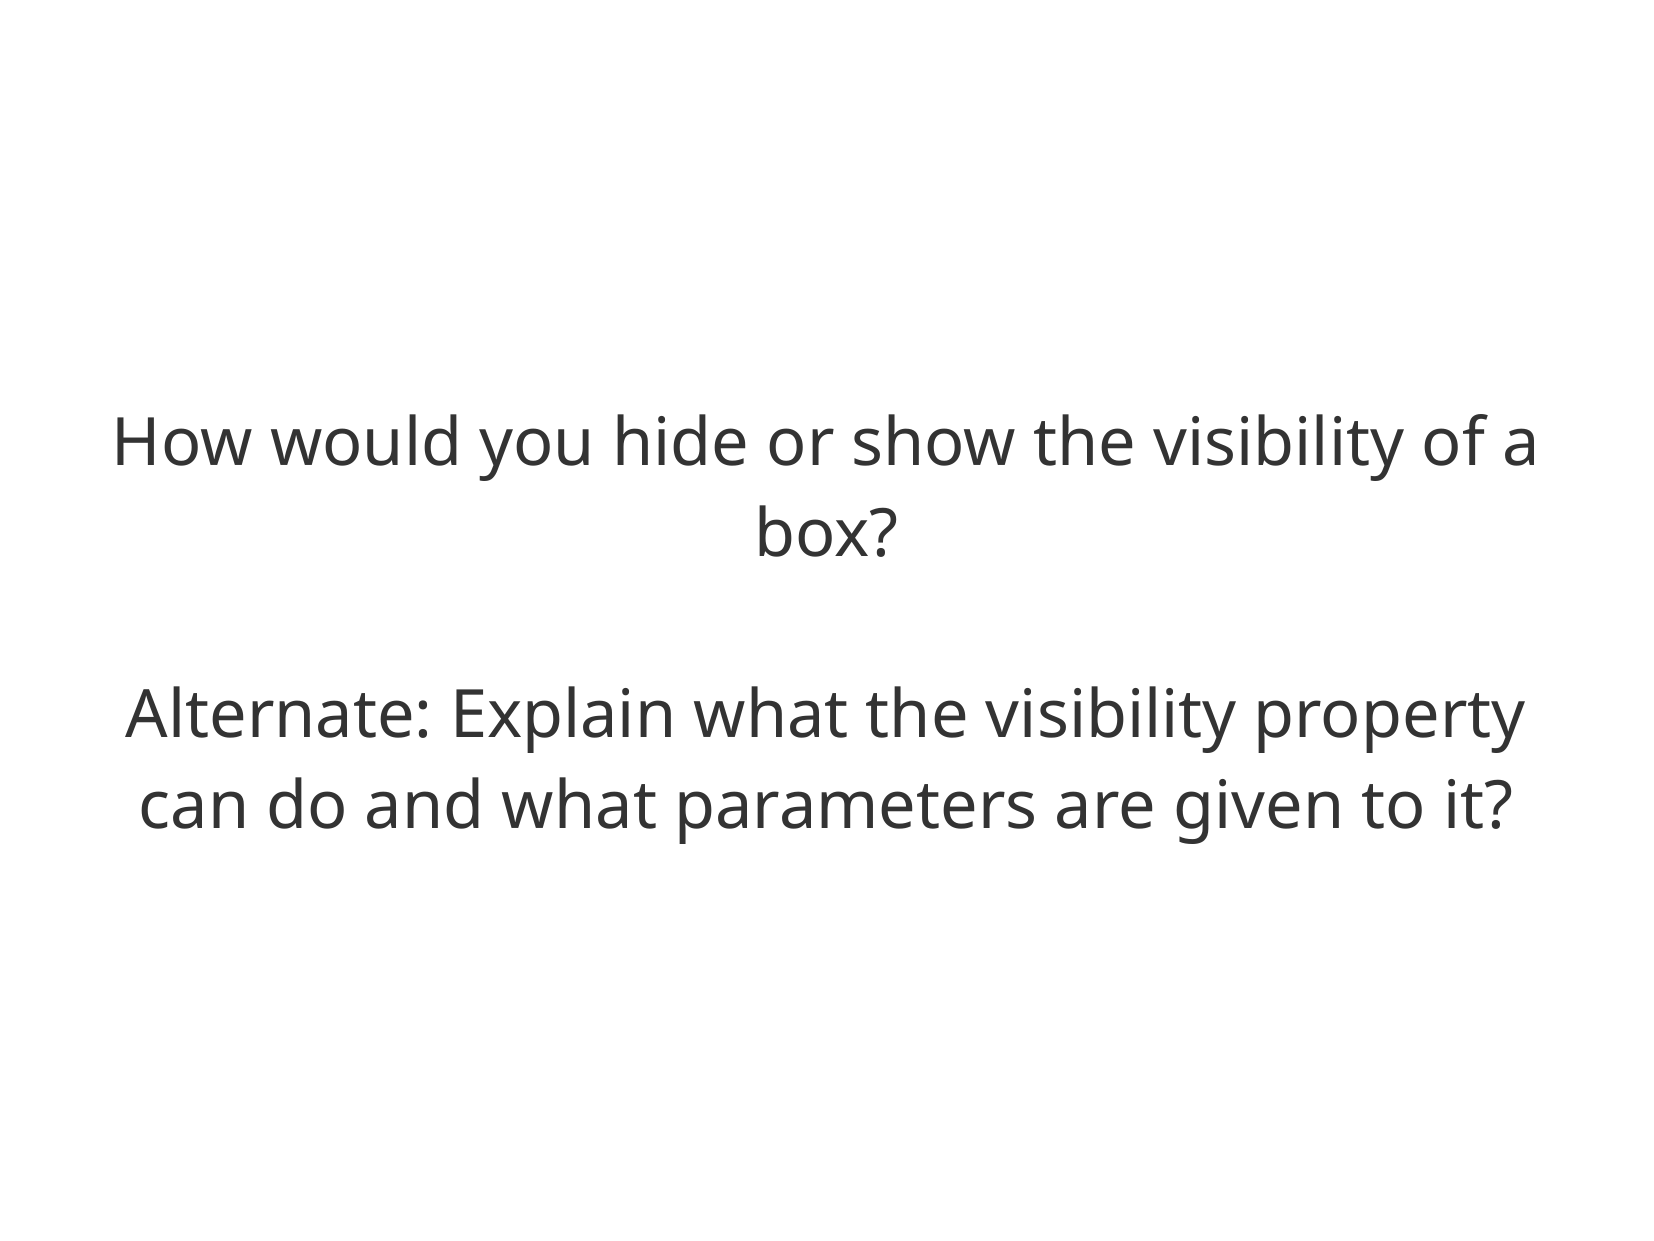

# How would you hide or show the visibility of a box?
Alternate: Explain what the visibility property can do and what parameters are given to it?